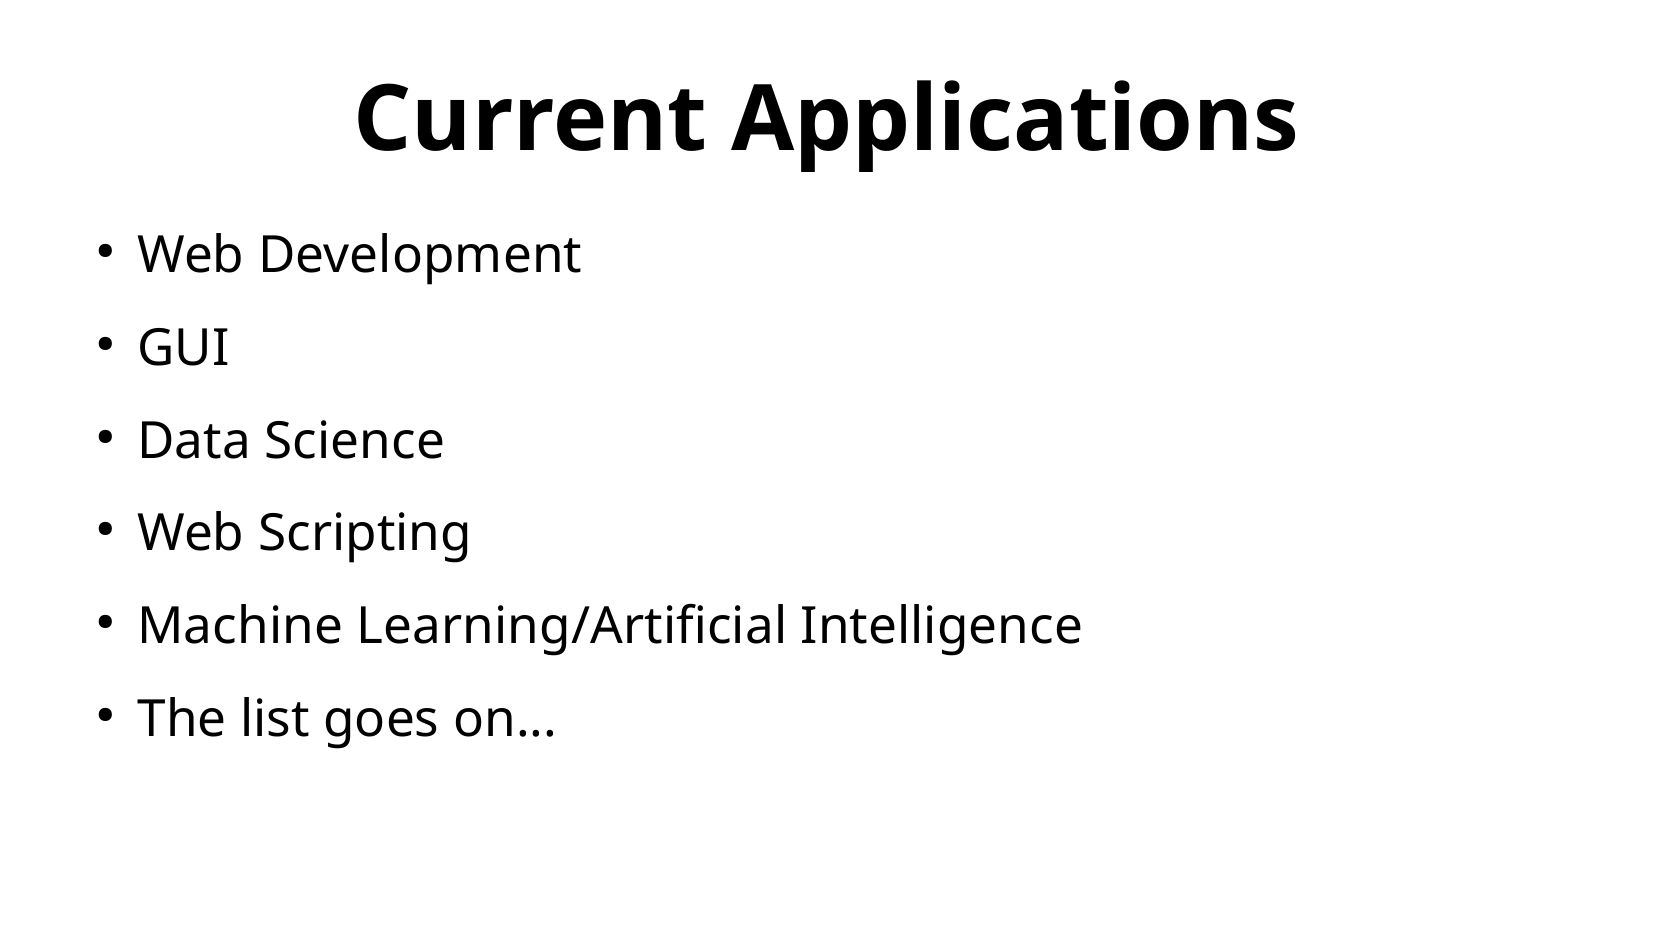

# Current Applications
Web Development
GUI
Data Science
Web Scripting
Machine Learning/Artificial Intelligence
The list goes on...